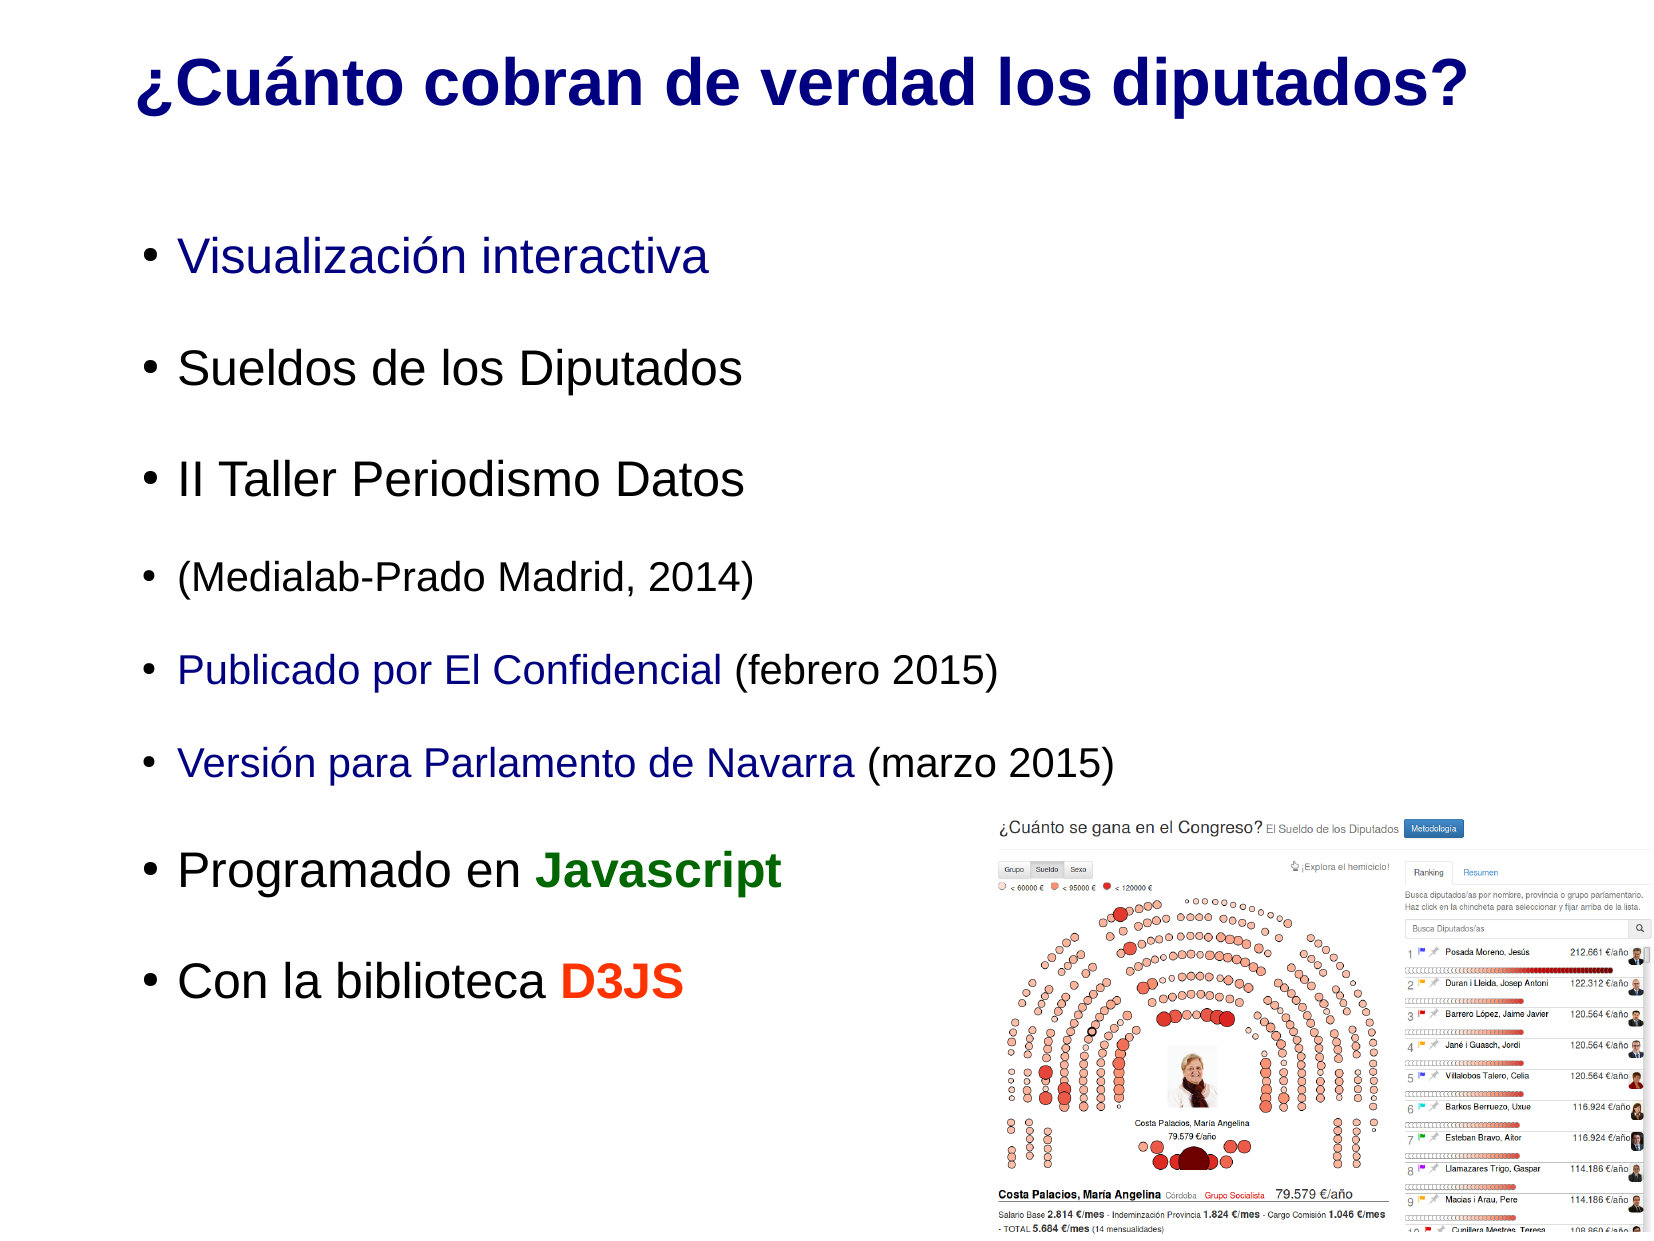

¿Cuánto cobran de verdad los diputados?
Visualización interactiva
Sueldos de los Diputados
II Taller Periodismo Datos
(Medialab-Prado Madrid, 2014)
Publicado por El Confidencial (febrero 2015)
Versión para Parlamento de Navarra (marzo 2015)
Programado en Javascript
Con la biblioteca D3JS